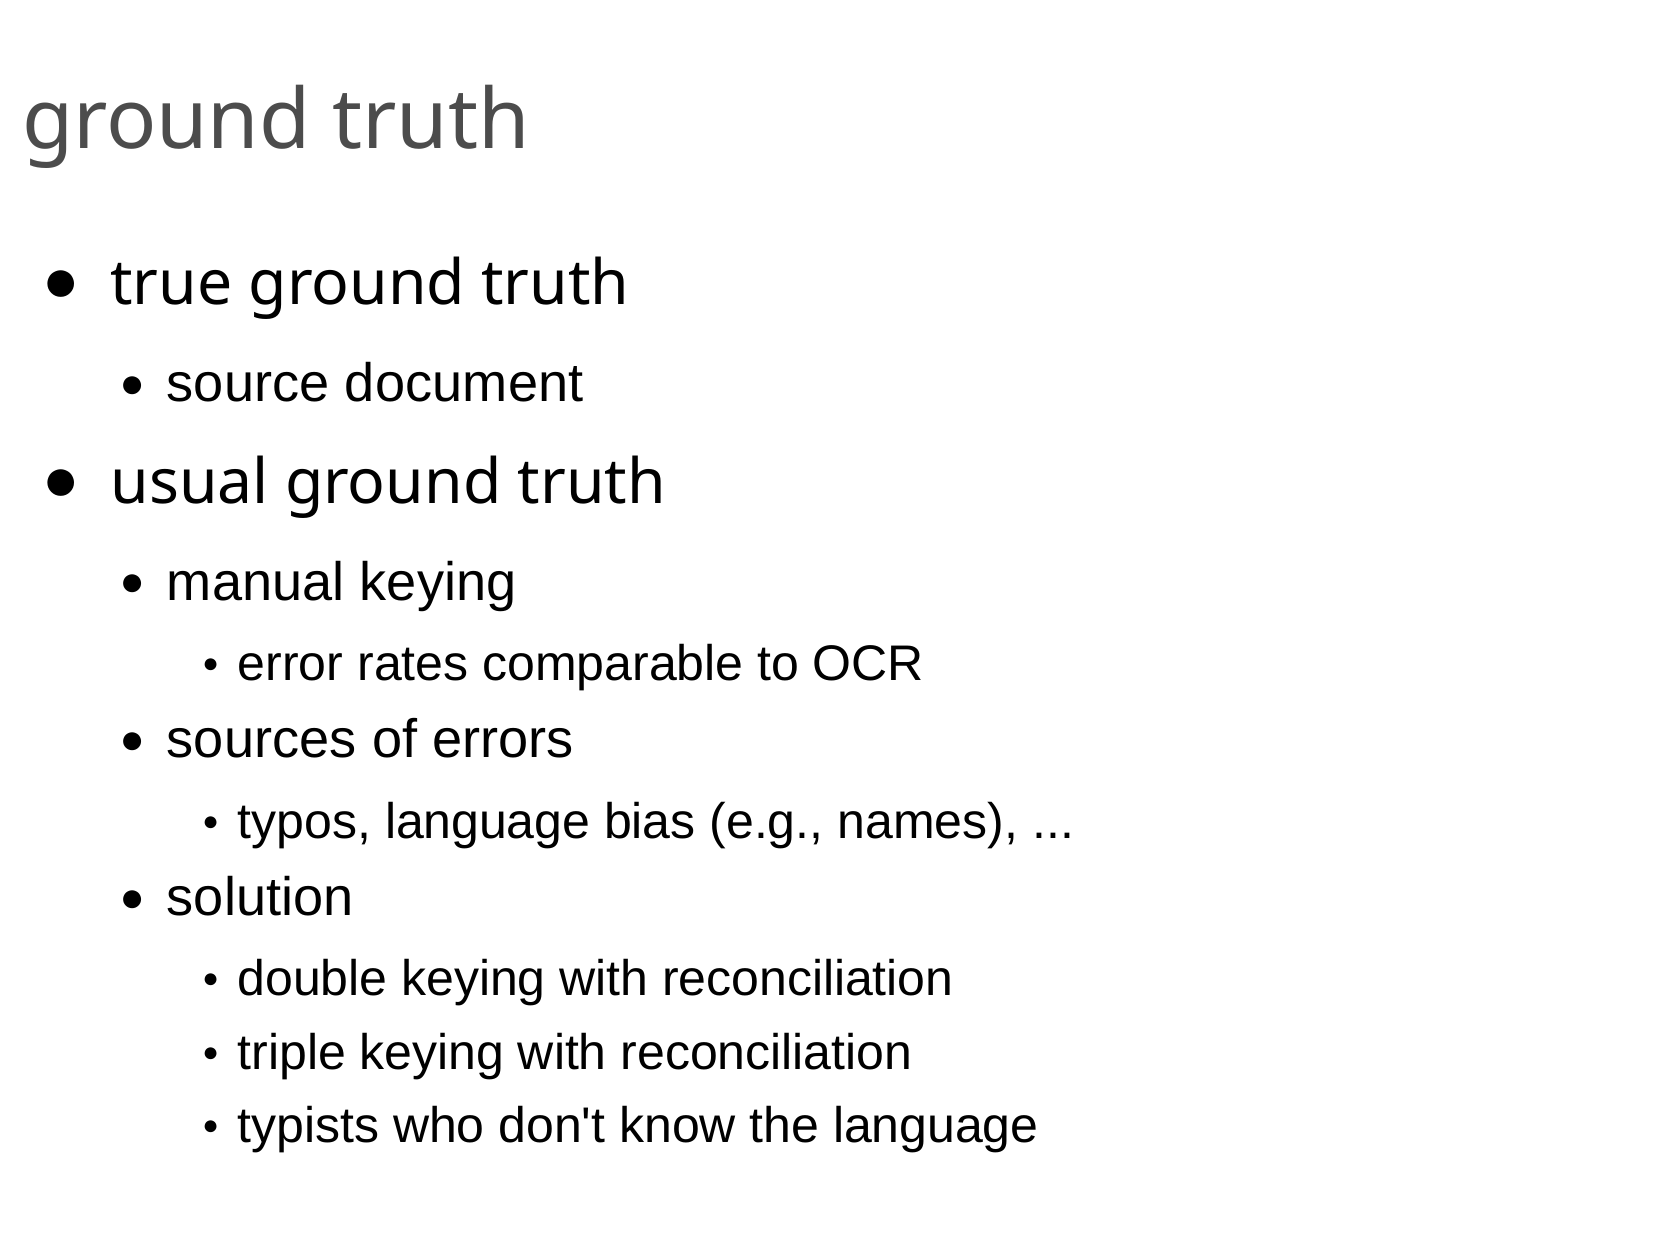

# ground truth
true ground truth
source document
usual ground truth
manual keying
error rates comparable to OCR
sources of errors
typos, language bias (e.g., names), ...
solution
double keying with reconciliation
triple keying with reconciliation
typists who don't know the language